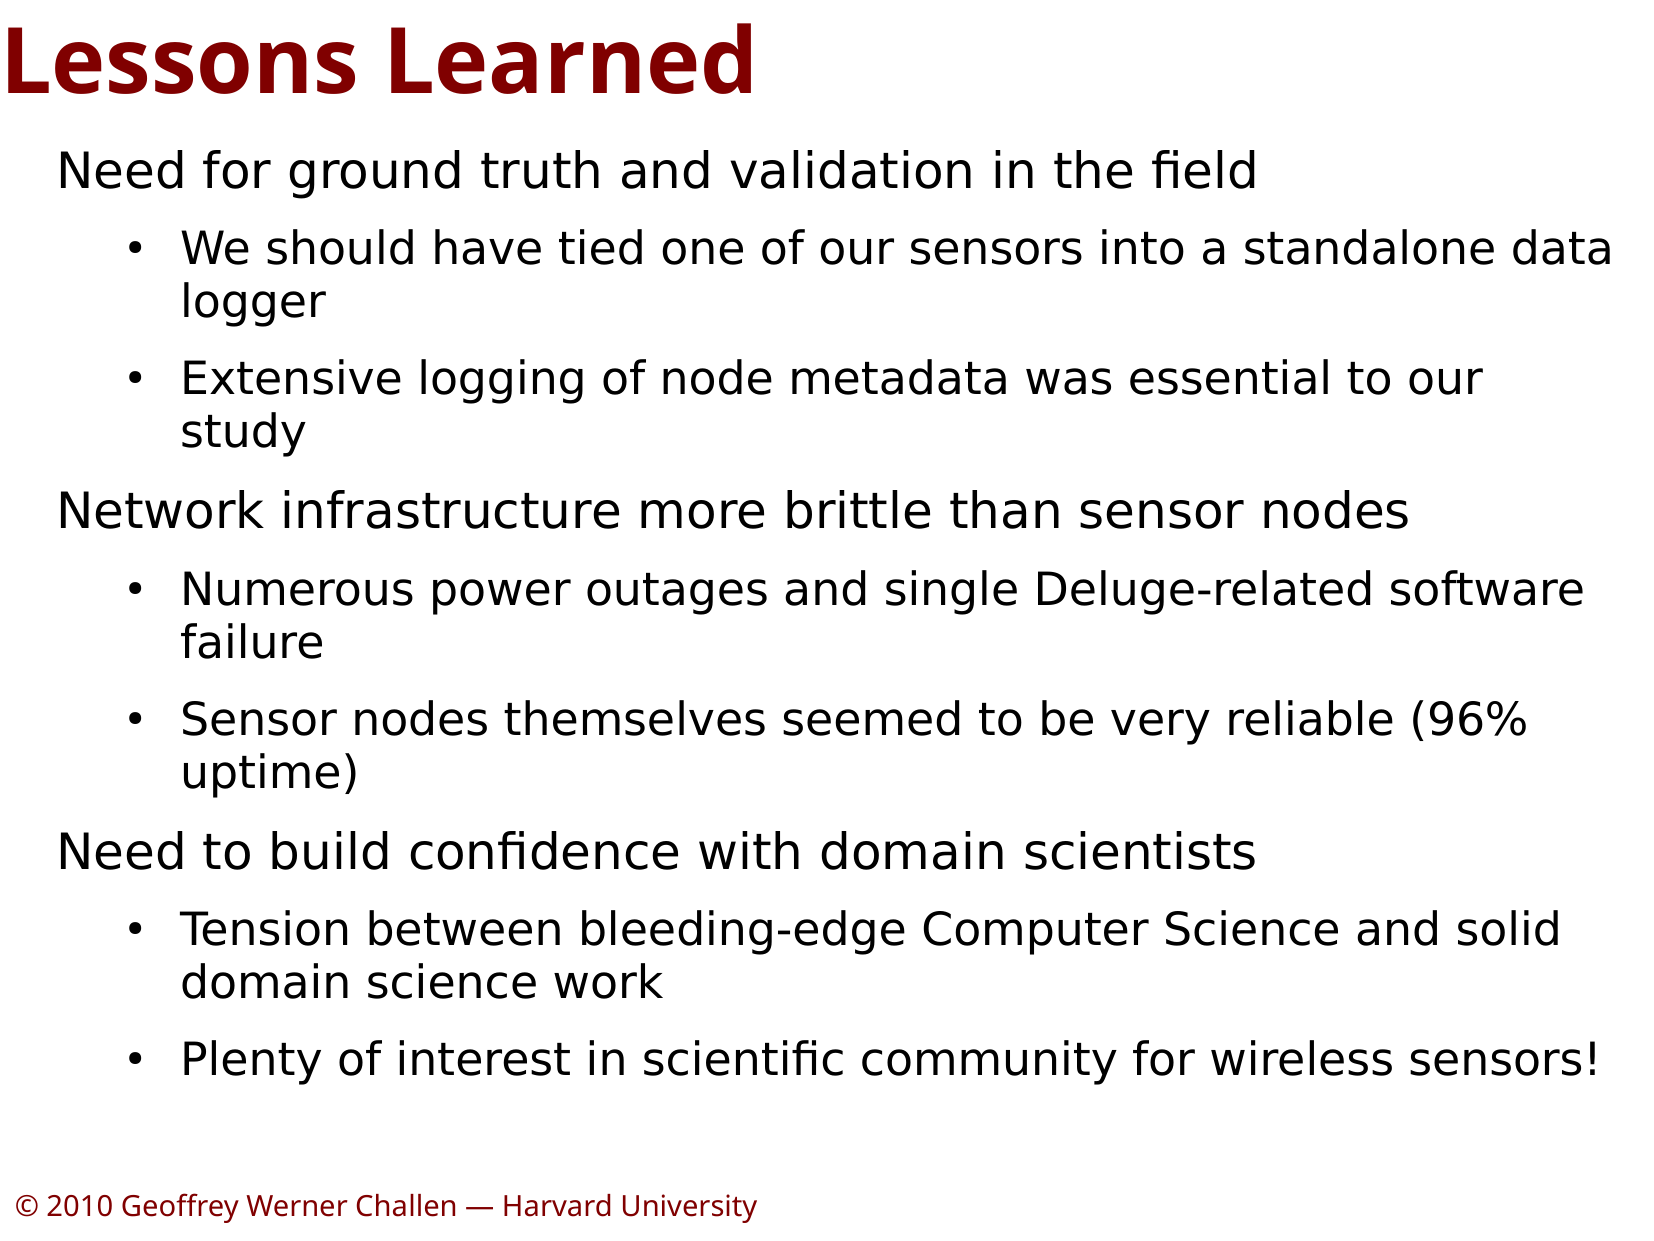

# Lessons Learned
Need for ground truth and validation in the field
We should have tied one of our sensors into a standalone data logger
Extensive logging of node metadata was essential to our study
Network infrastructure more brittle than sensor nodes
Numerous power outages and single Deluge-related software failure
Sensor nodes themselves seemed to be very reliable (96% uptime)
Need to build confidence with domain scientists
Tension between bleeding-edge Computer Science and solid domain science work
Plenty of interest in scientific community for wireless sensors!